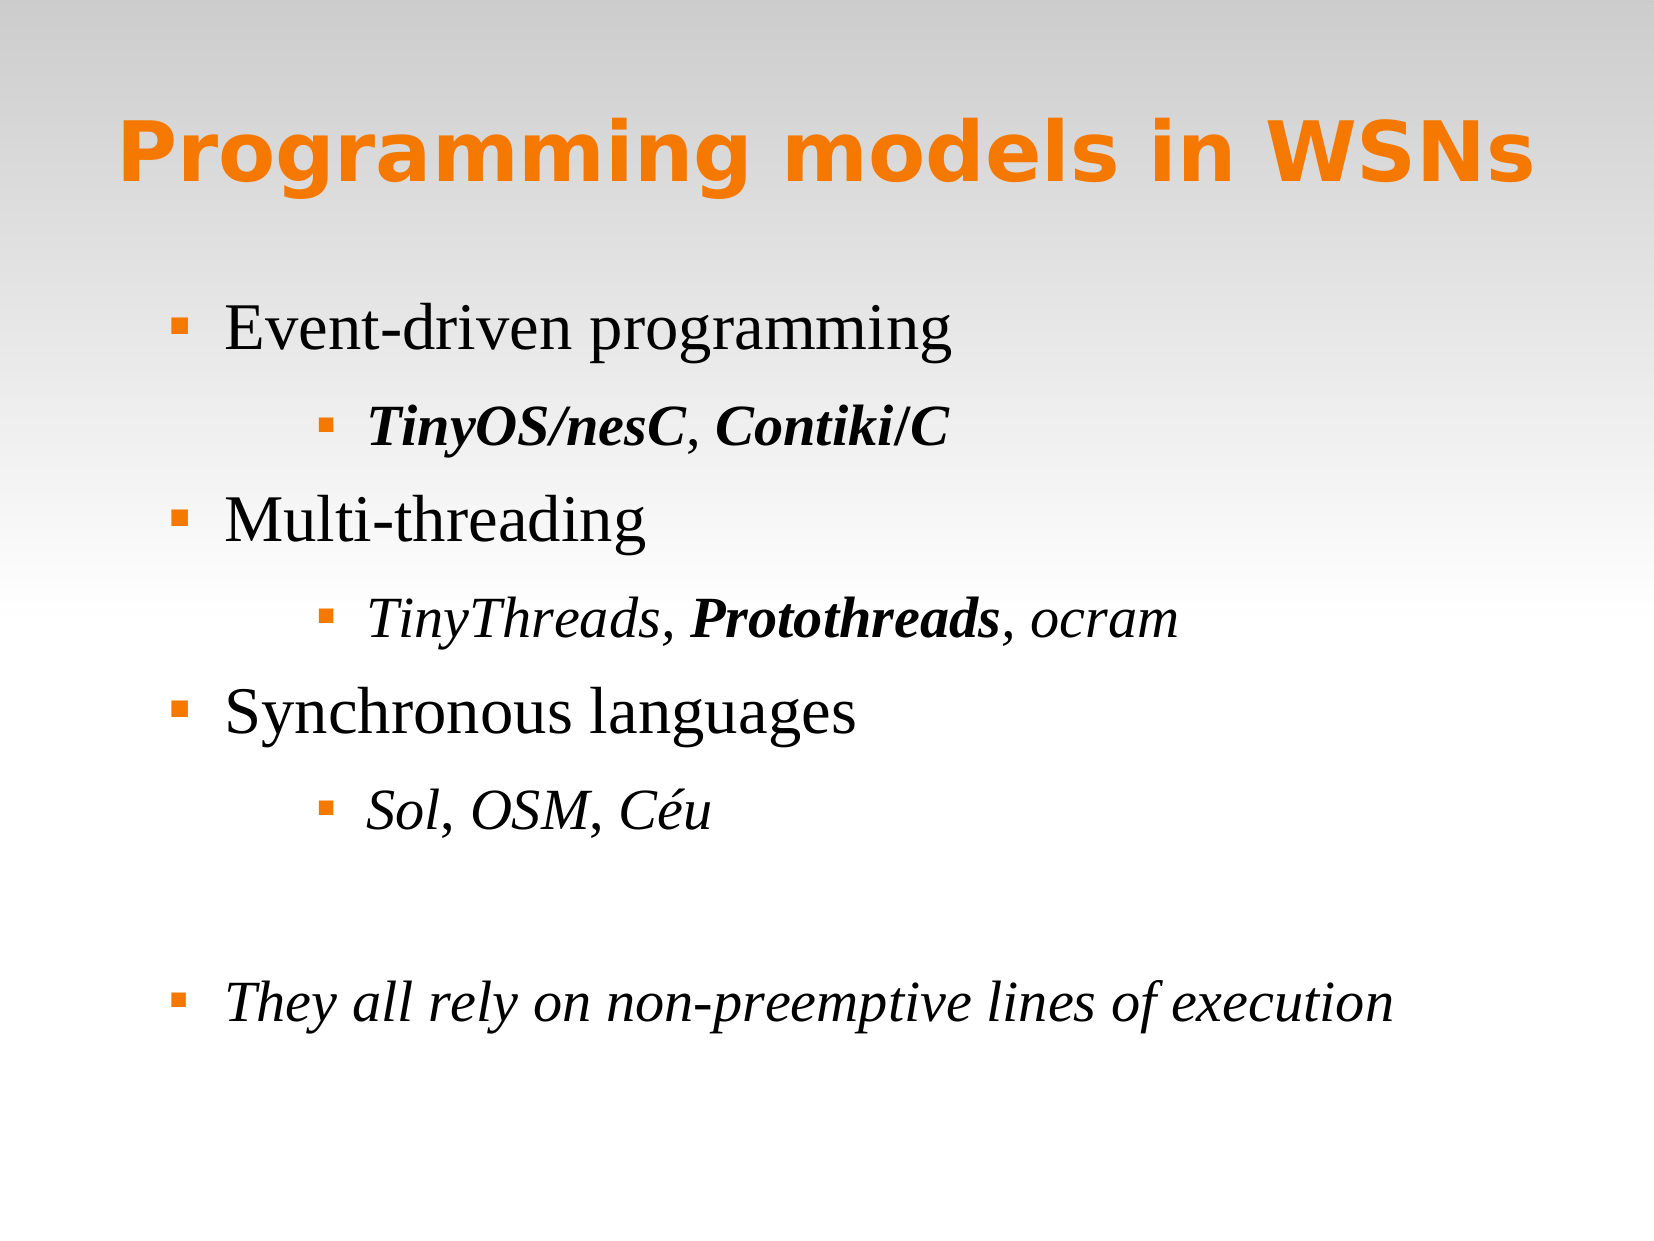

# Programming models in WSNs
Event-driven programming
TinyOS/nesC, Contiki/C
Multi-threading
TinyThreads, Protothreads, ocram
Synchronous languages
Sol, OSM, Céu
They all rely on non-preemptive lines of execution